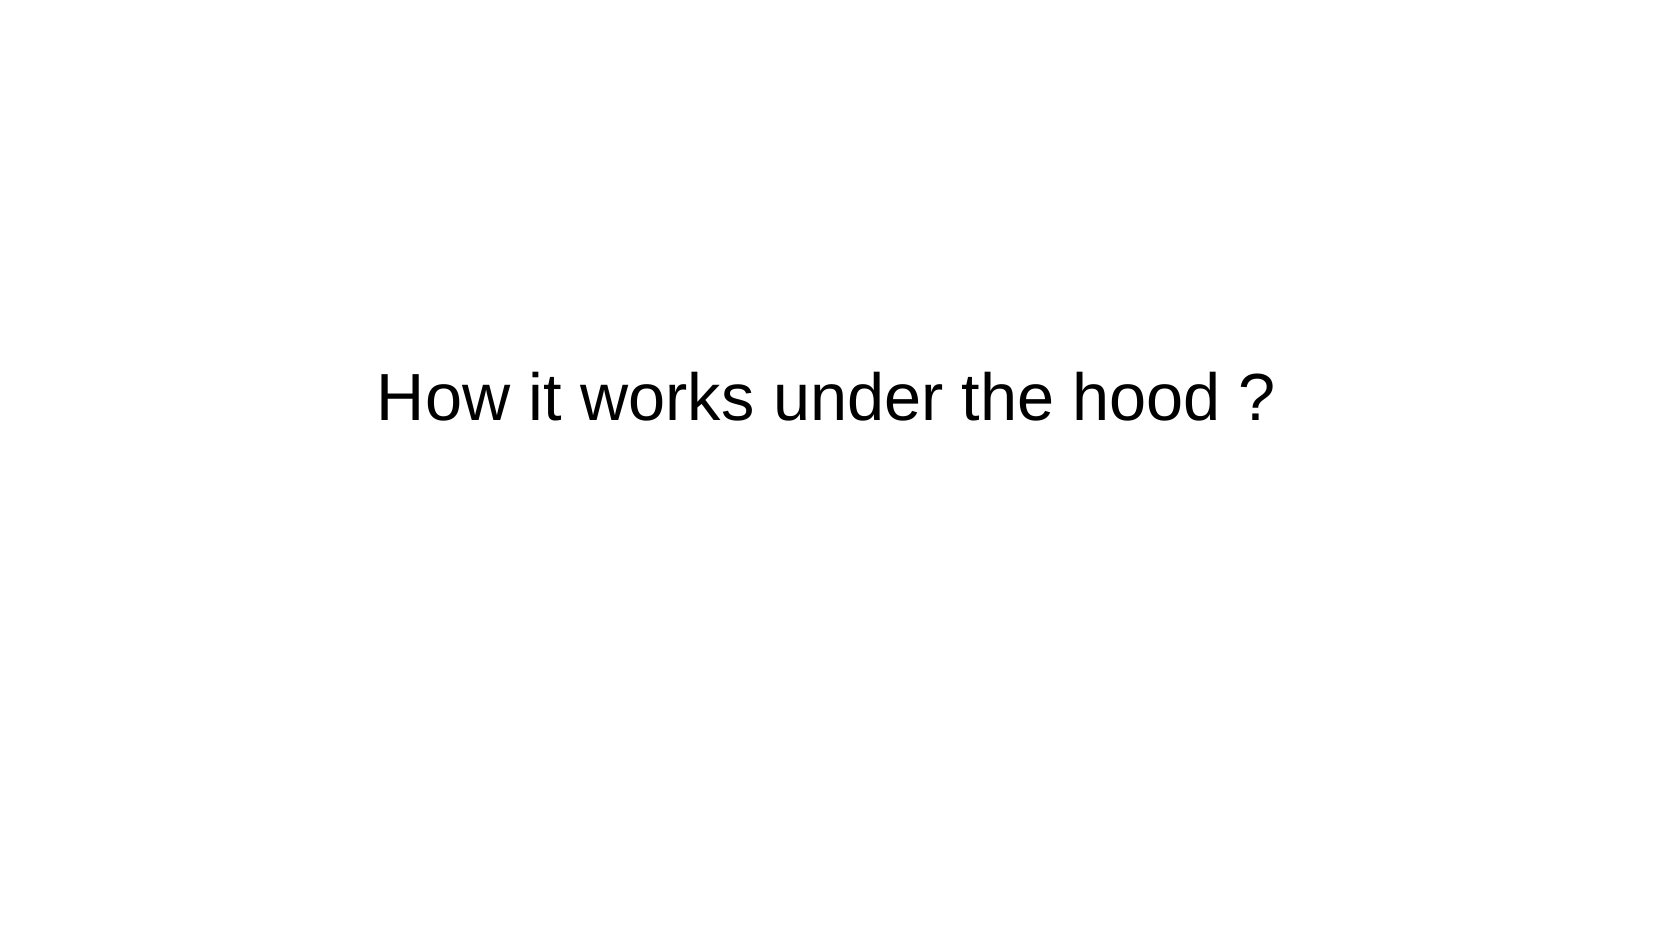

# How it works under the hood ?